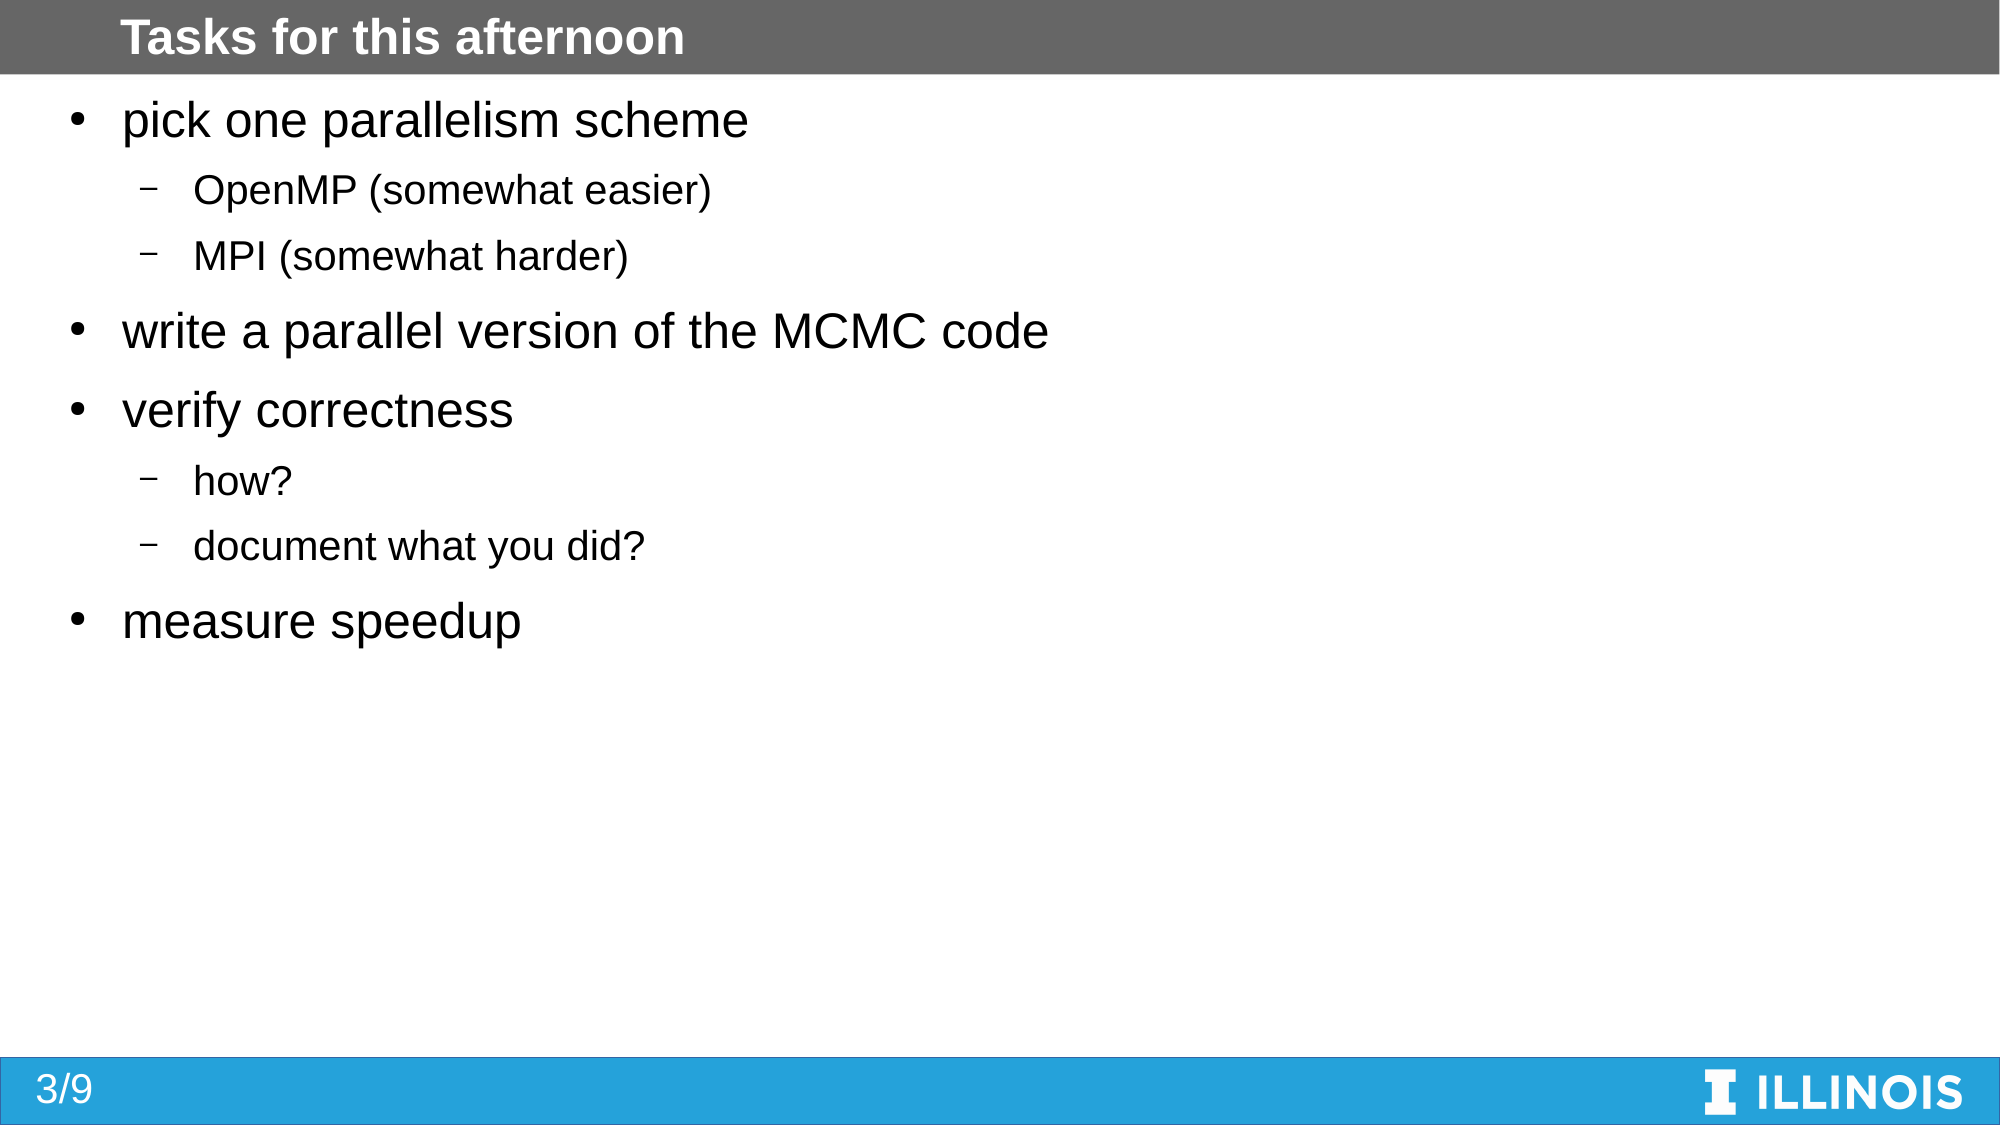

# Tasks for this afternoon
pick one parallelism scheme
OpenMP (somewhat easier)
MPI (somewhat harder)
write a parallel version of the MCMC code
verify correctness
how?
document what you did?
measure speedup